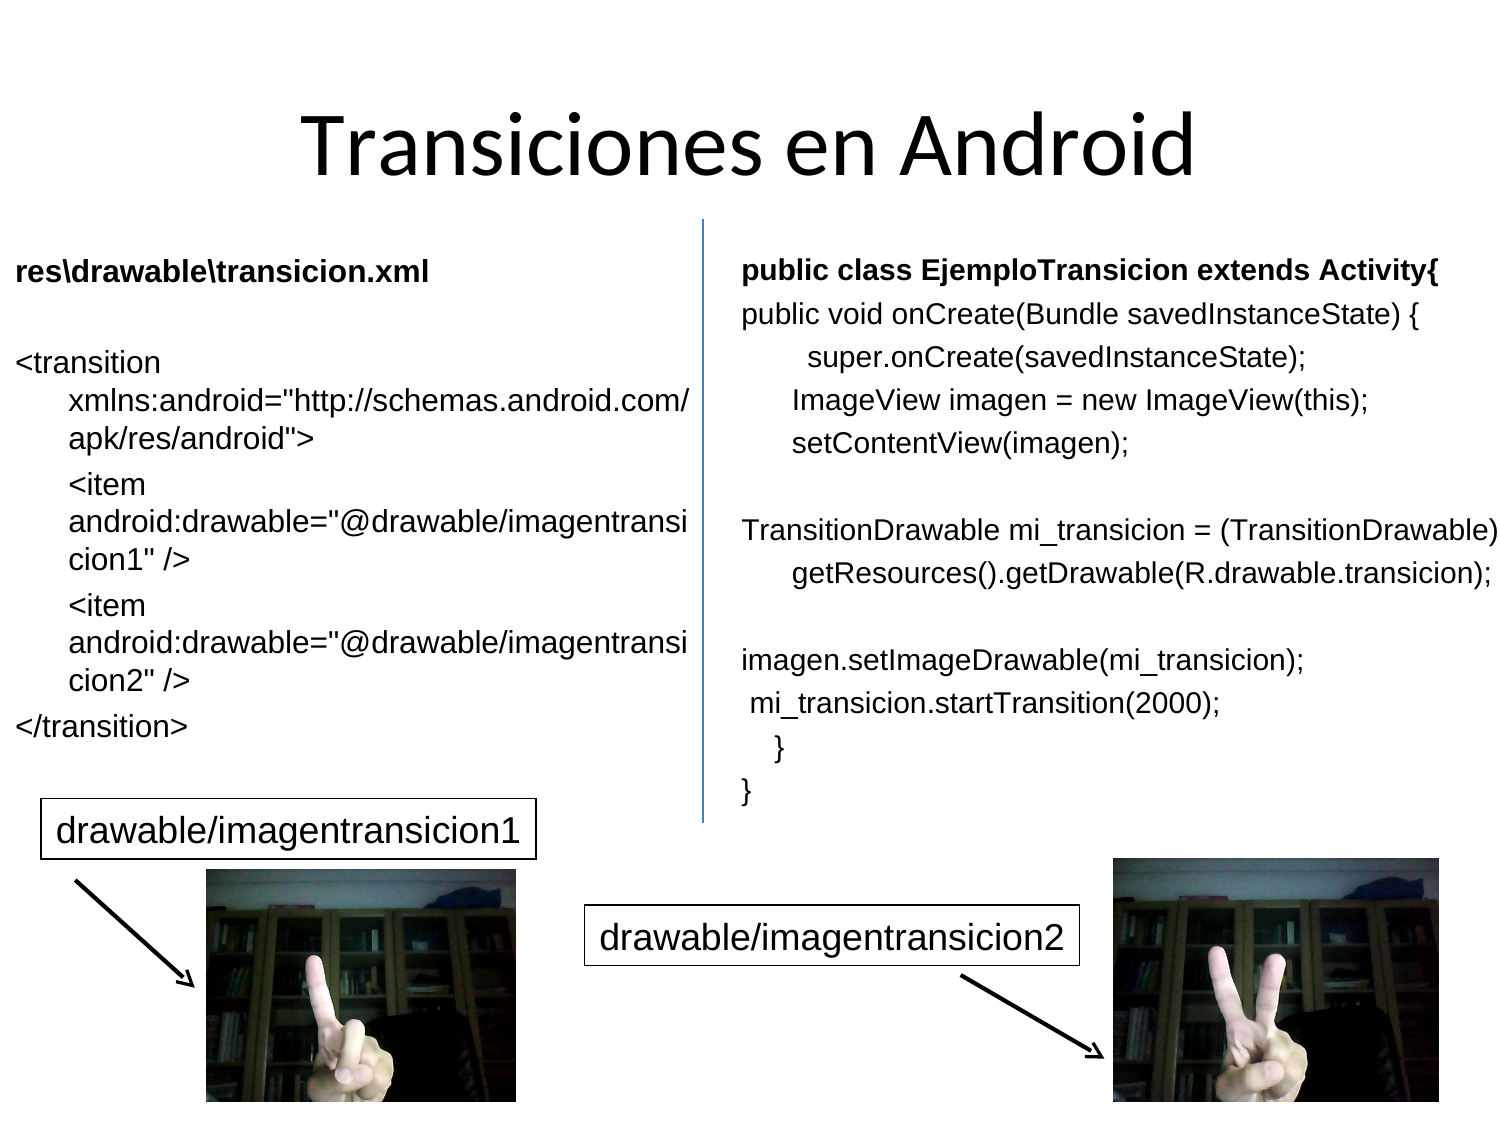

# Transiciones en Android
res\drawable\transicion.xml
<transition xmlns:android="http://schemas.android.com/apk/res/android">
	<item android:drawable="@drawable/imagentransicion1" />
	<item android:drawable="@drawable/imagentransicion2" />
</transition>
public class EjemploTransicion extends Activity{
public void onCreate(Bundle savedInstanceState) {
 super.onCreate(savedInstanceState);
 	ImageView imagen = new ImageView(this);
 	setContentView(imagen);
TransitionDrawable mi_transicion = (TransitionDrawable)
 	getResources().getDrawable(R.drawable.transicion);
imagen.setImageDrawable(mi_transicion);
 mi_transicion.startTransition(2000);
 }
}
drawable/imagentransicion1
drawable/imagentransicion2